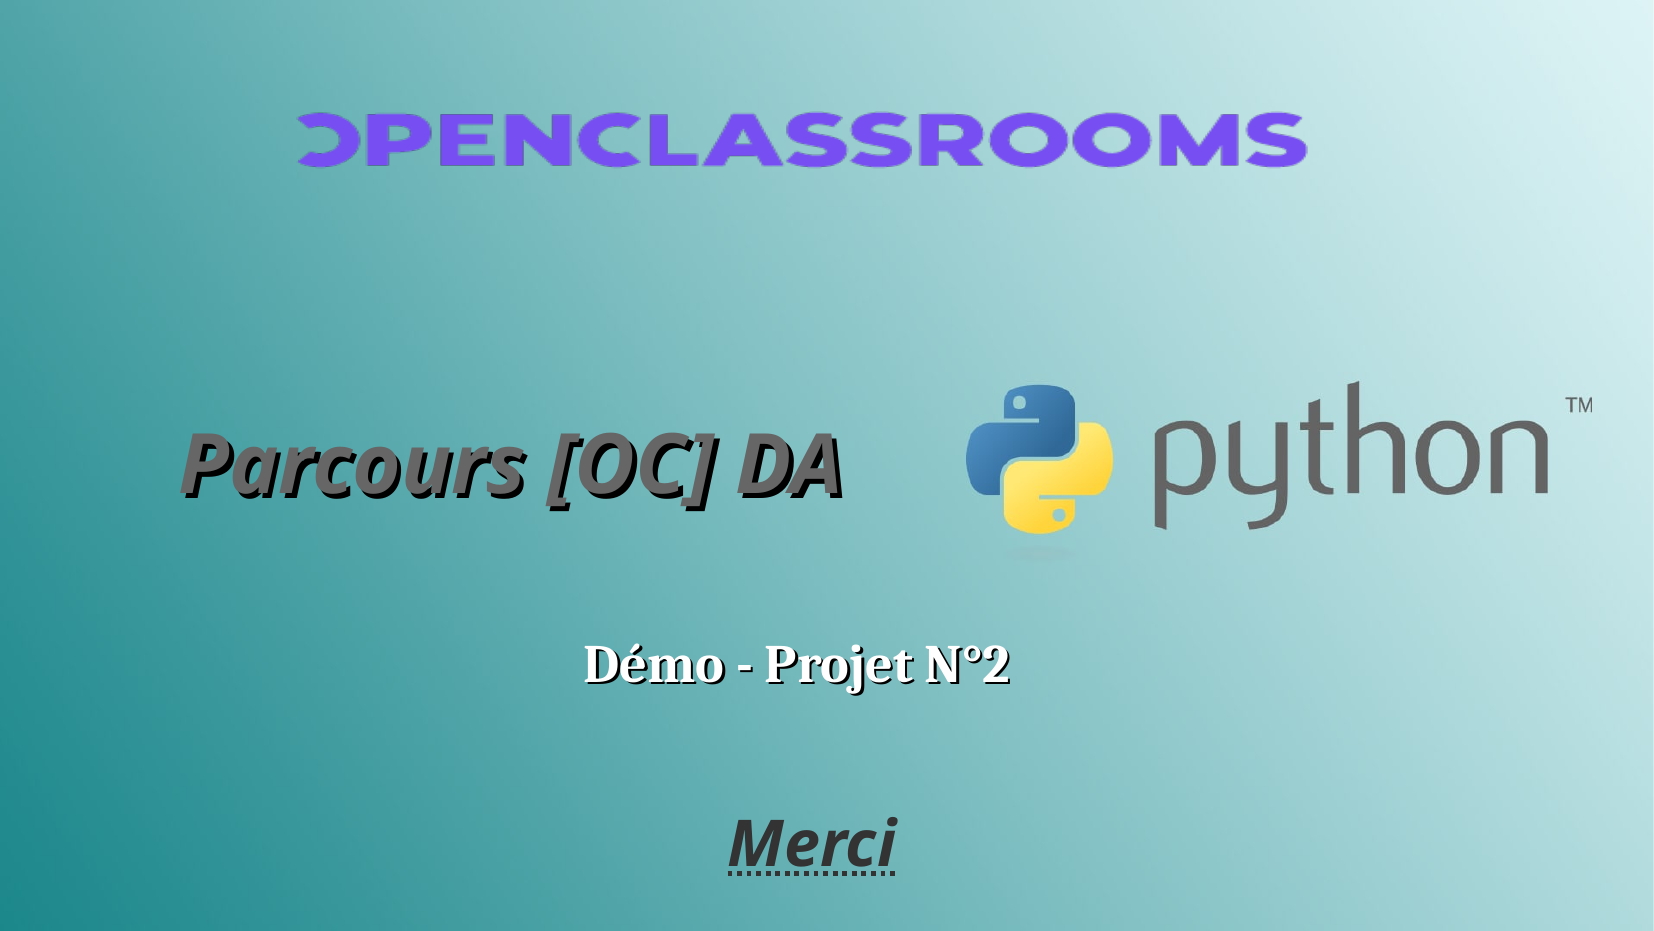

# Parcours [OC] DA
Démo - Projet N°2
Merci